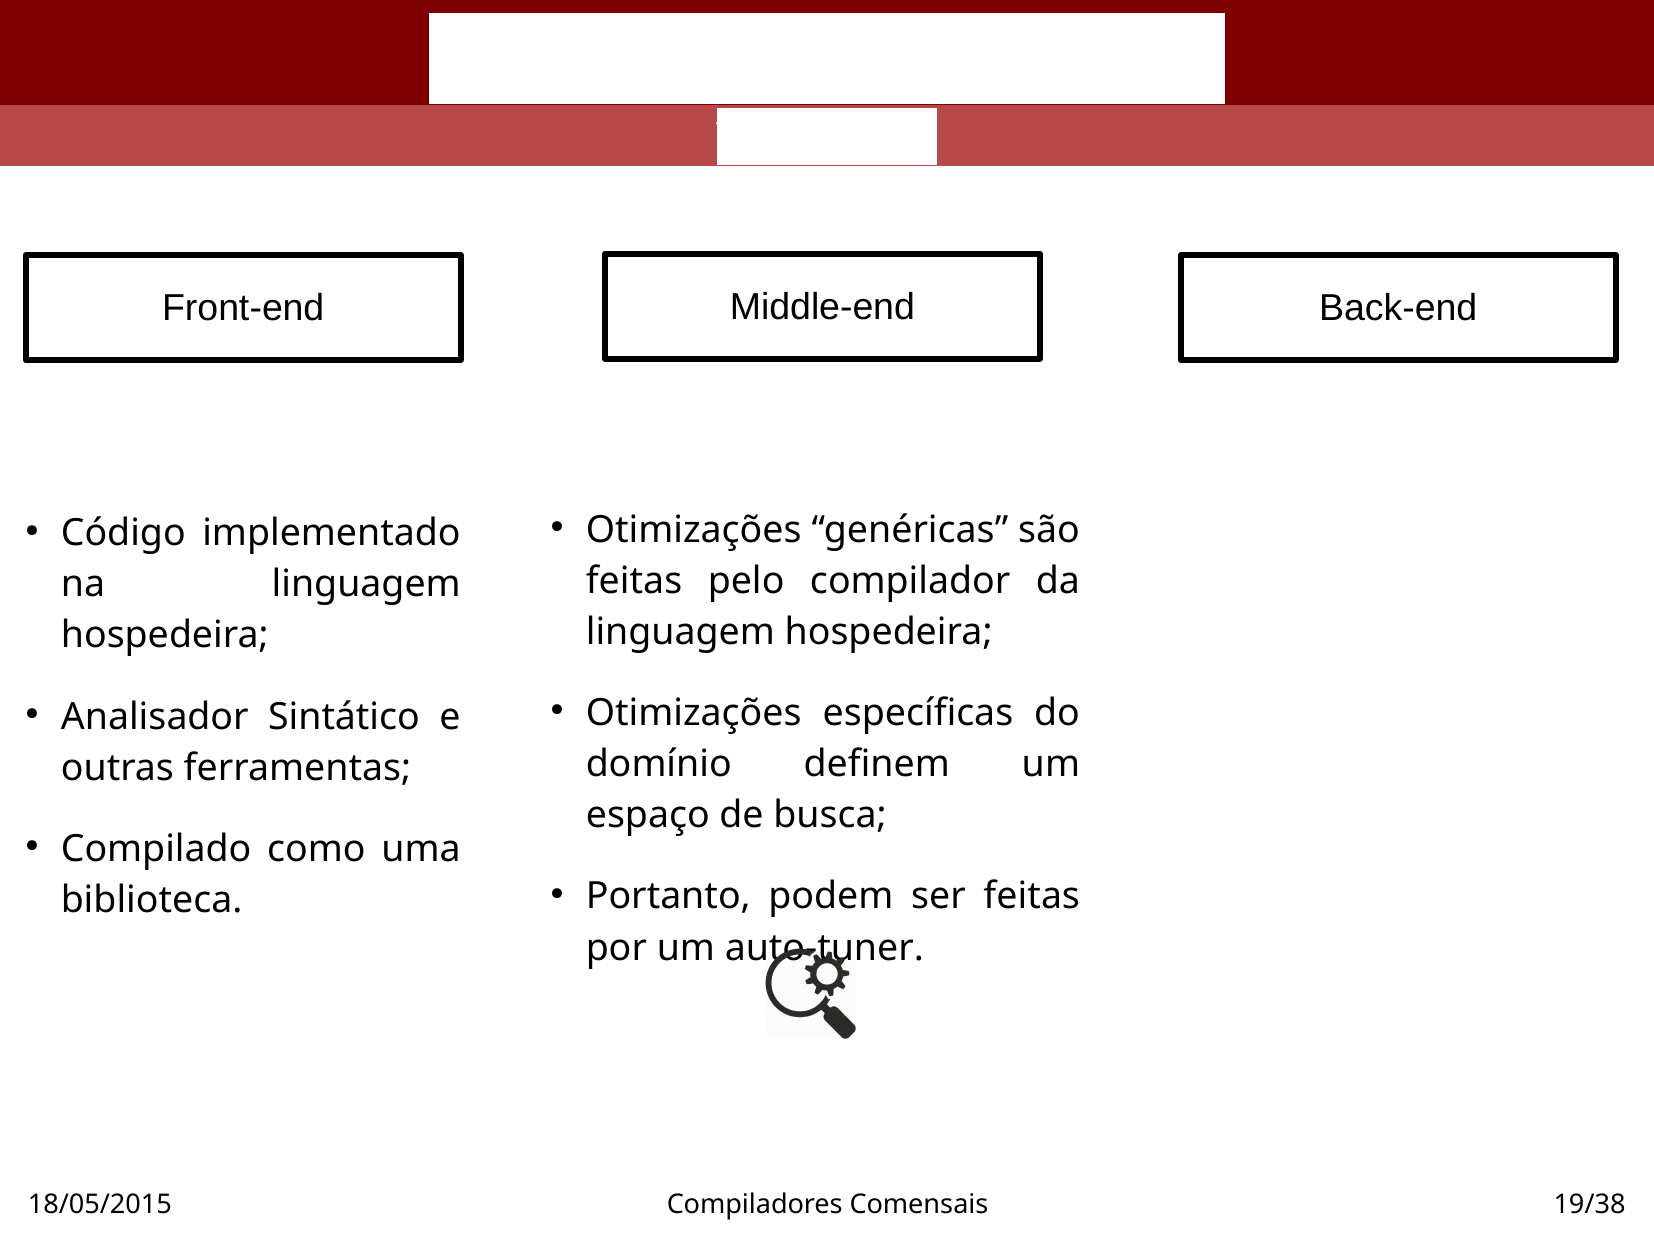

# Compiladores Comensais
Visão Geral
Middle-end
Front-end
Back-end
Otimizações “genéricas” são feitas pelo compilador da linguagem hospedeira;
Otimizações específicas do domínio definem um espaço de busca;
Portanto, podem ser feitas por um auto-tuner.
Código implementado na linguagem hospedeira;
Analisador Sintático e outras ferramentas;
Compilado como uma biblioteca.
19